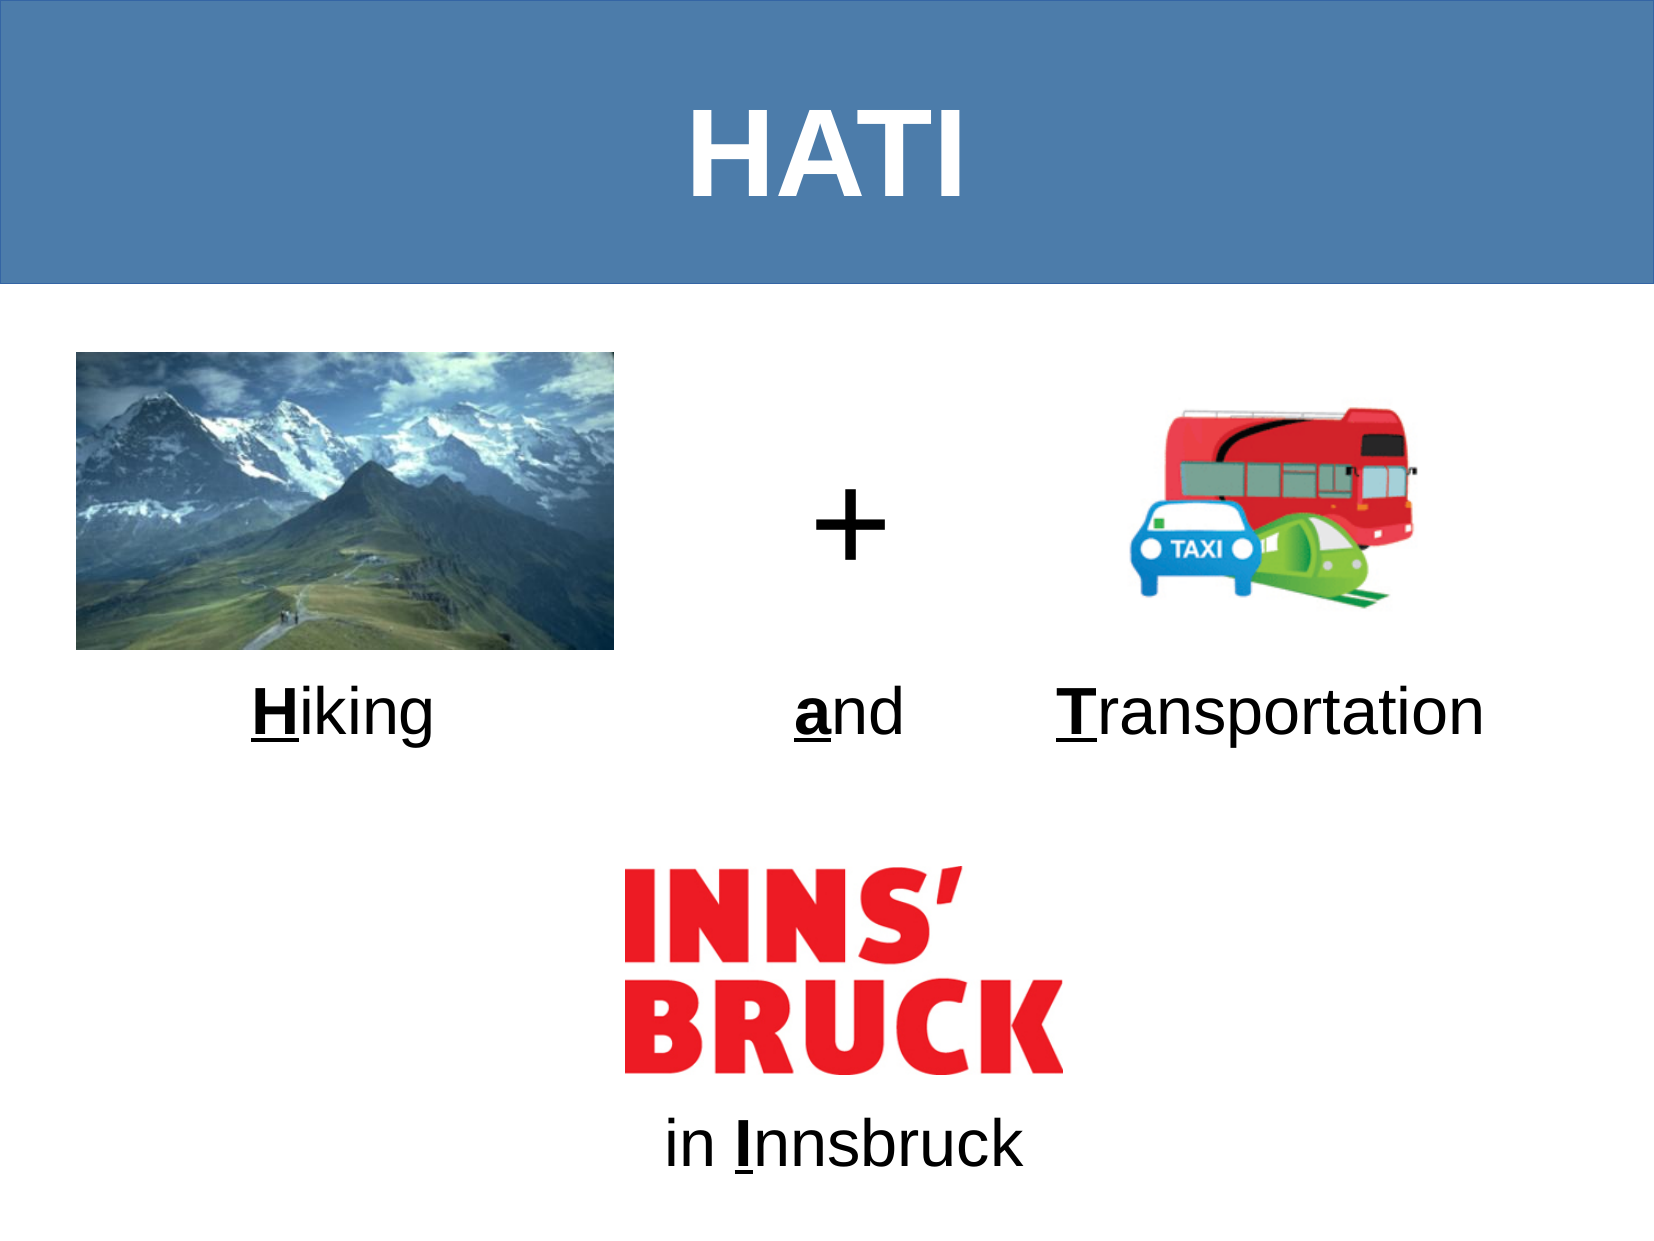

# HATI
+
Hiking
and
Transportation
in Innsbruck